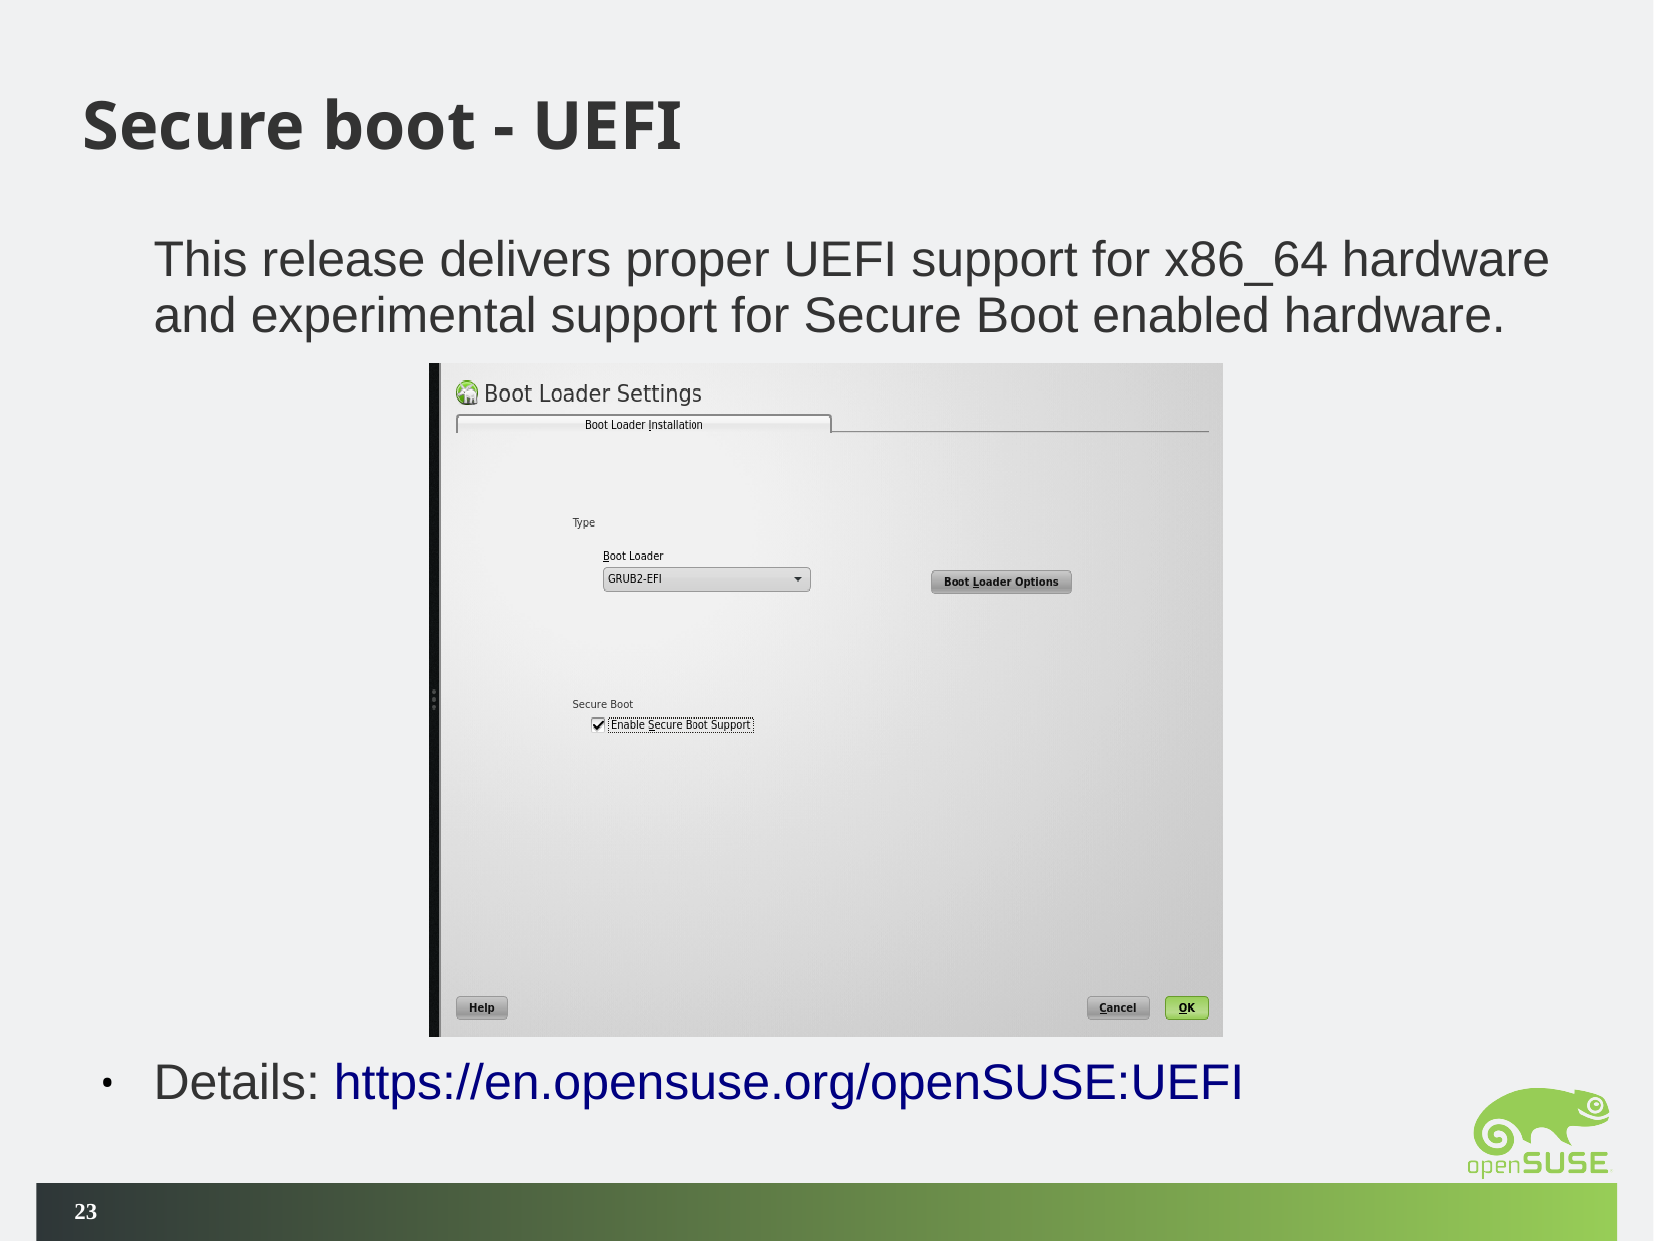

# Secure boot - UEFI
This release delivers proper UEFI support for x86_64 hardware and experimental support for Secure Boot enabled hardware.
Details: https://en.opensuse.org/openSUSE:UEFI
23